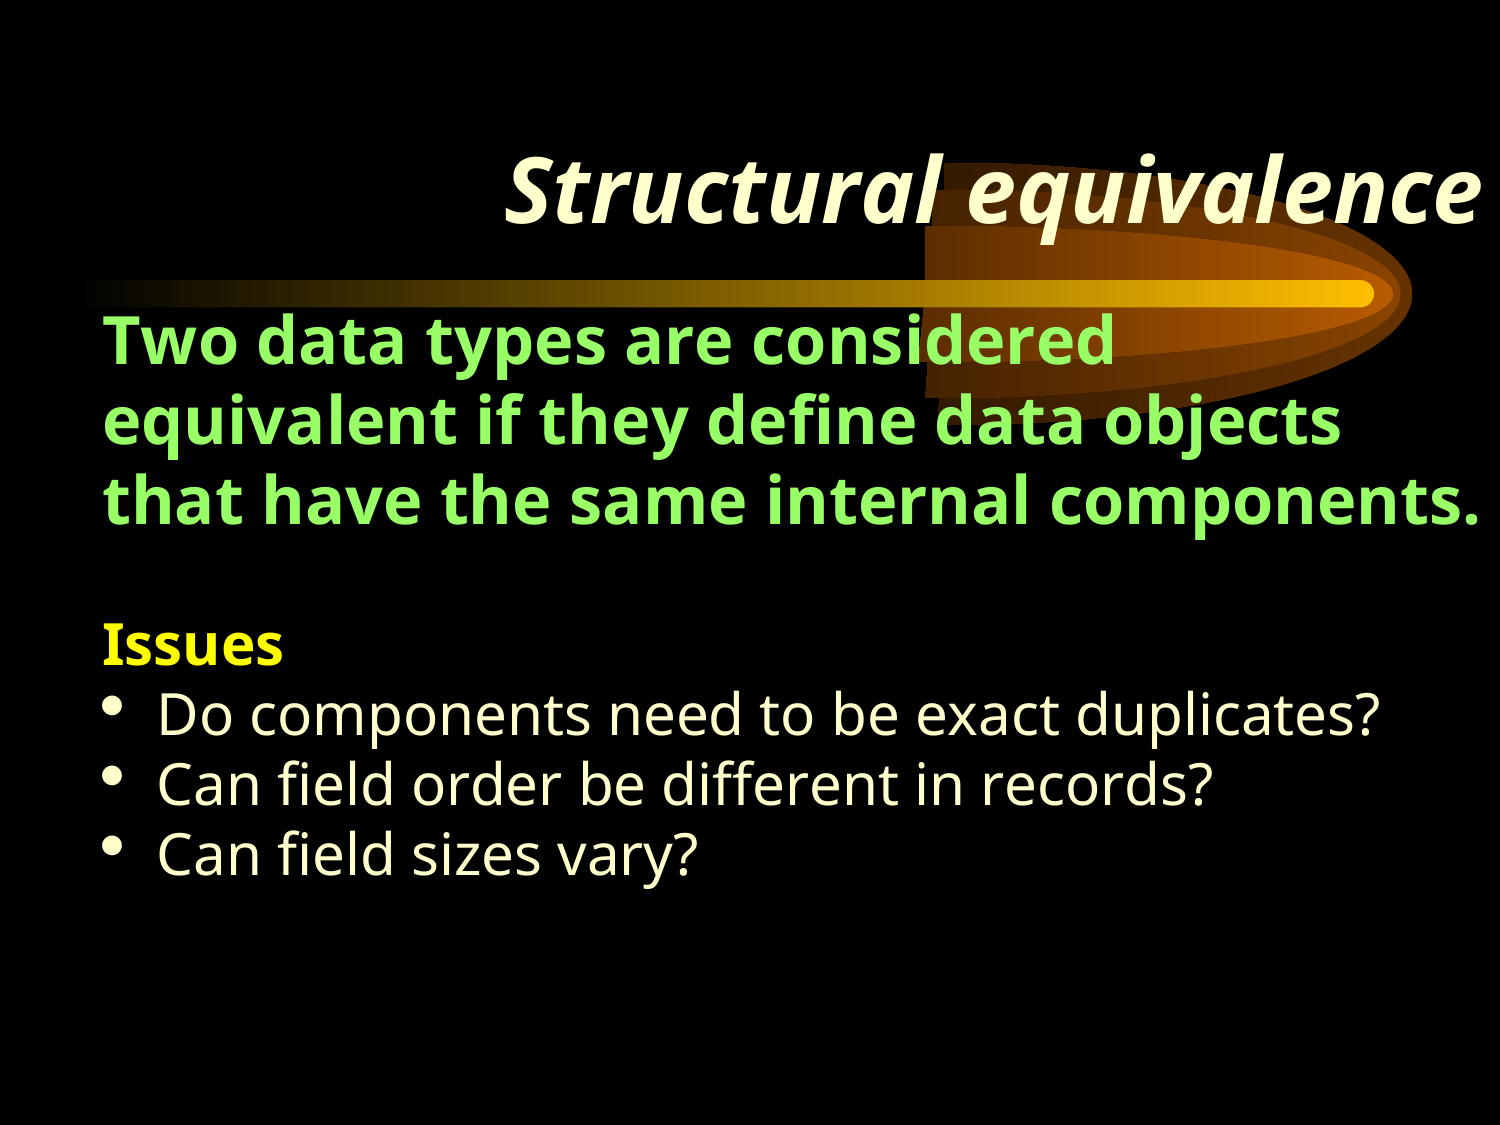

# Structural equivalence
Two data types are considered equivalent if they define data objects that have the same internal components.
Issues
 Do components need to be exact duplicates?
 Can field order be different in records?
 Can field sizes vary?